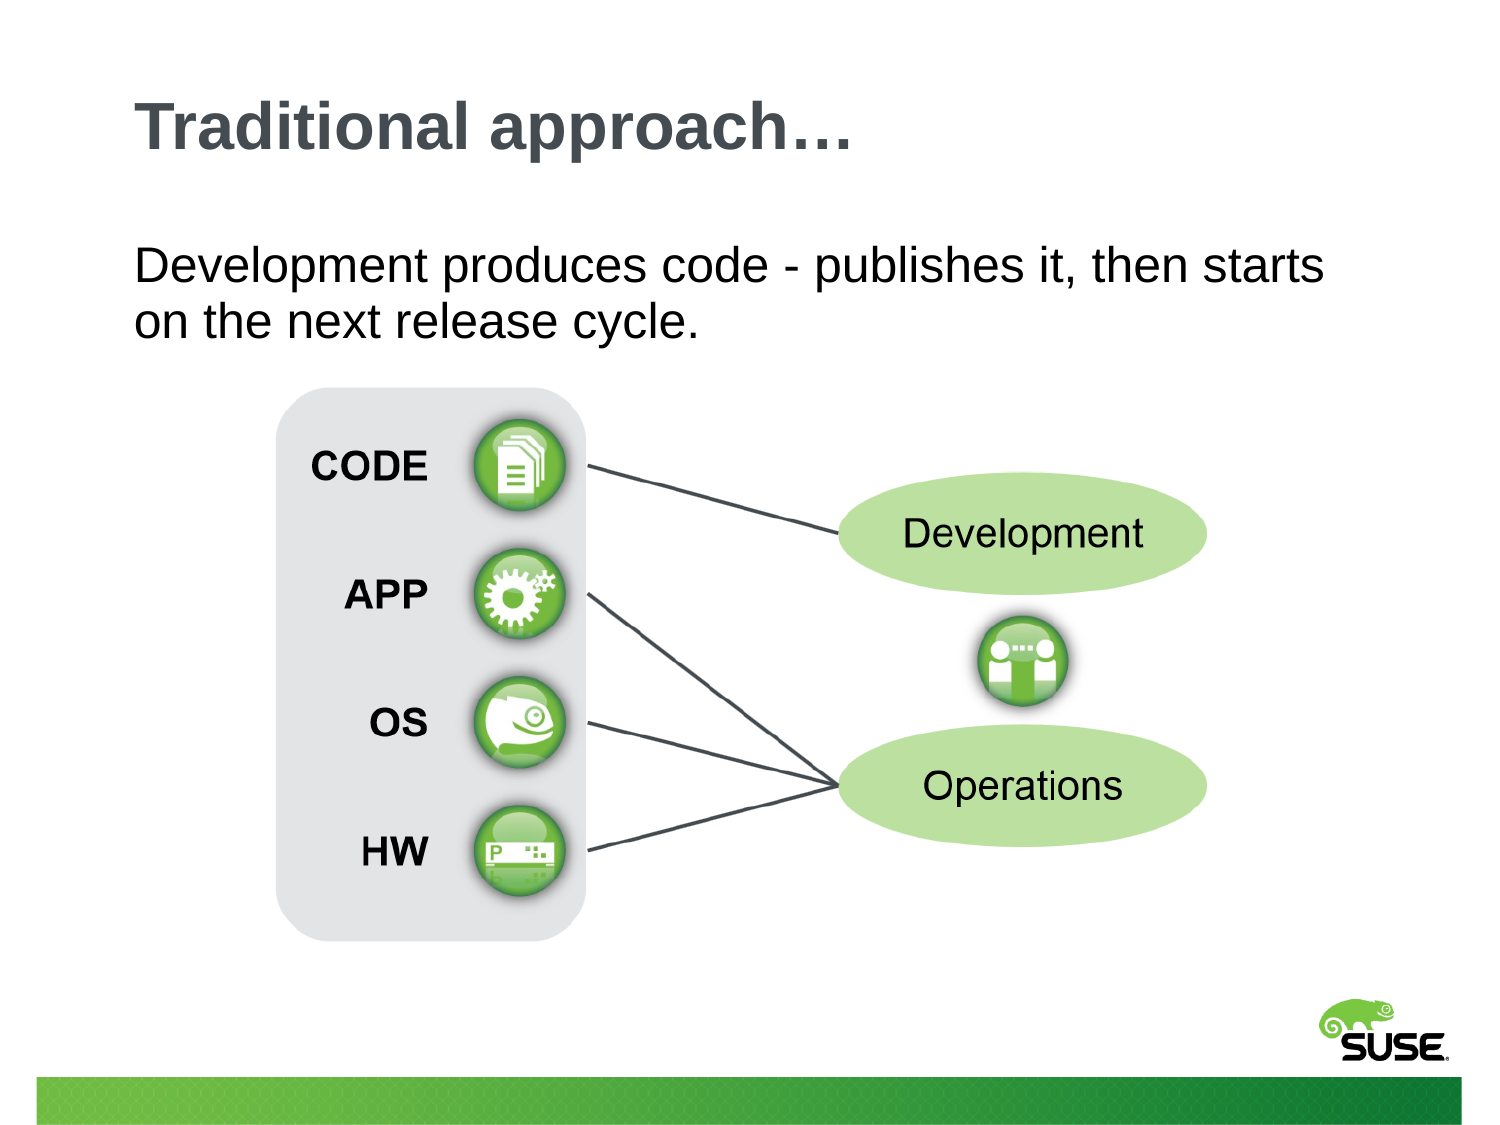

Traditional approach…
Development produces code - publishes it, then starts on the next release cycle.